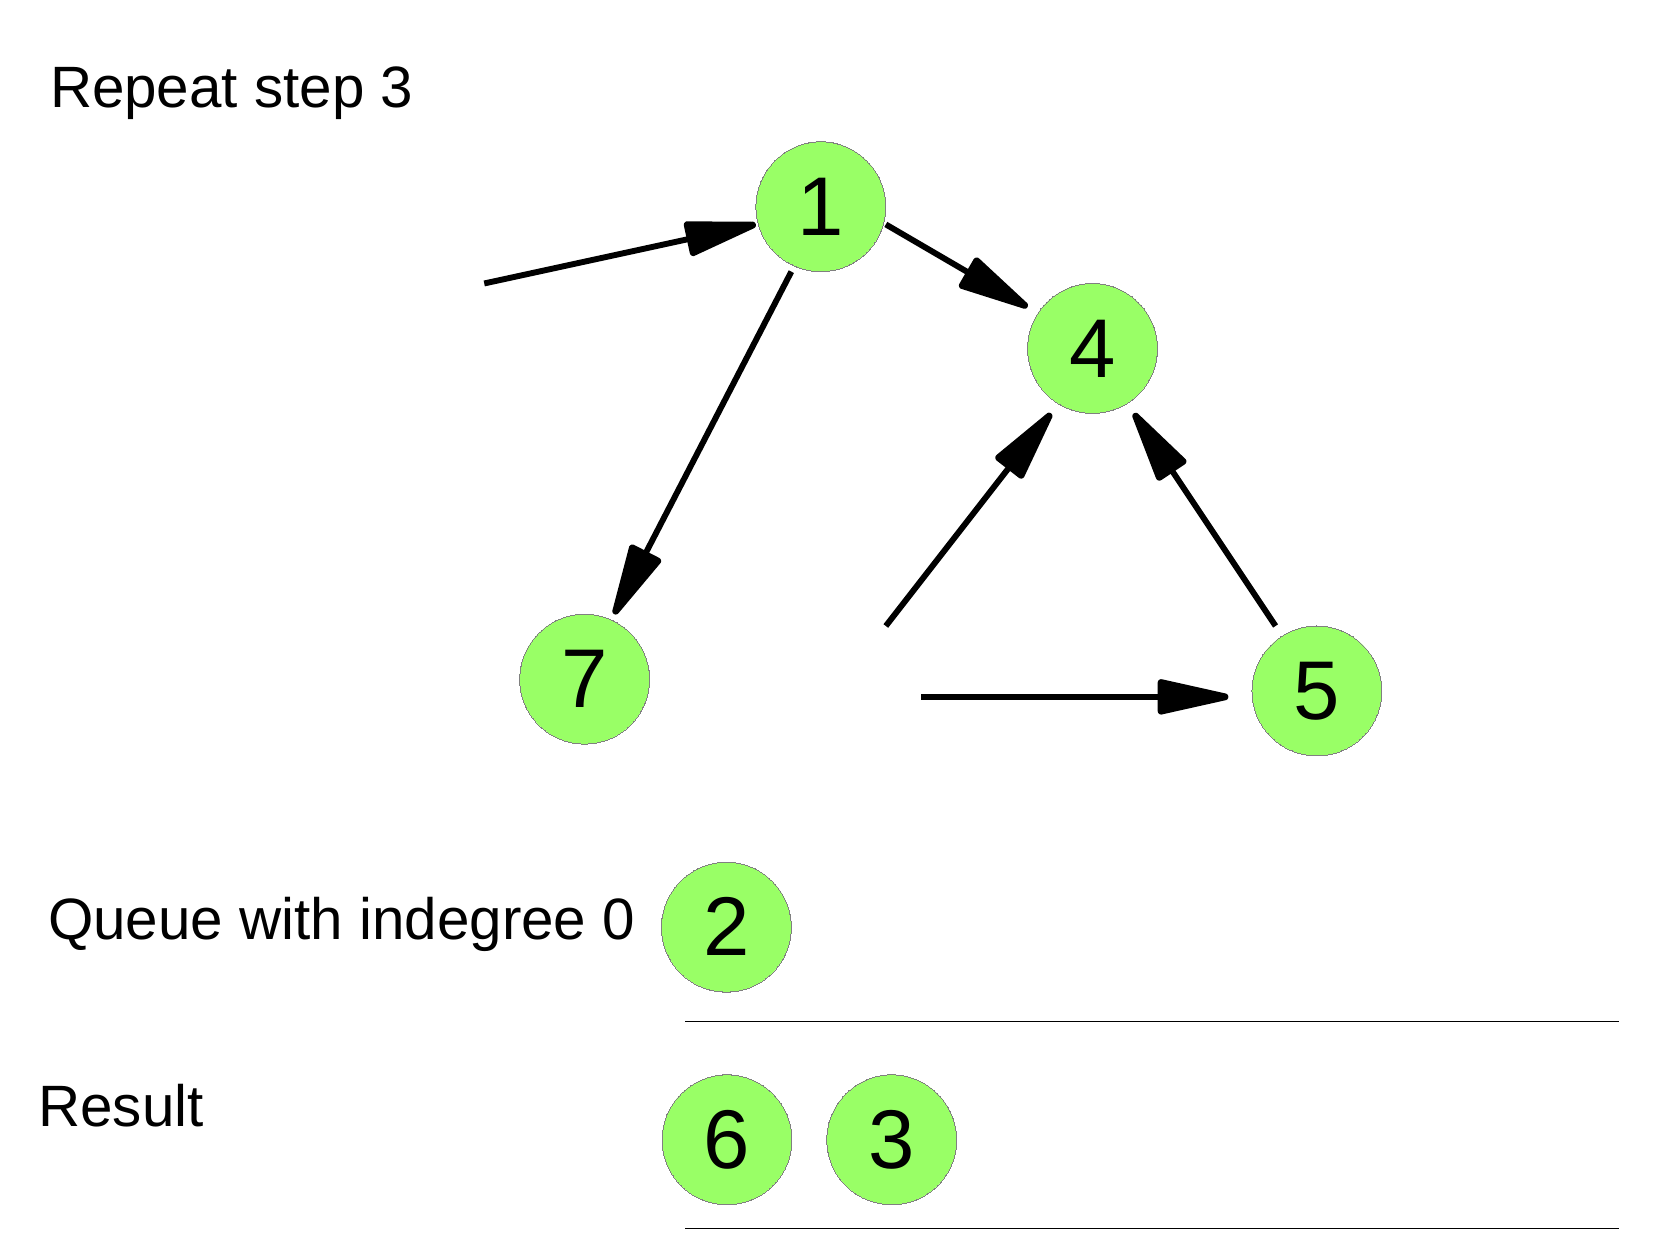

Repeat step 3
1
4
7
5
2
Queue with indegree 0
Result
6
3